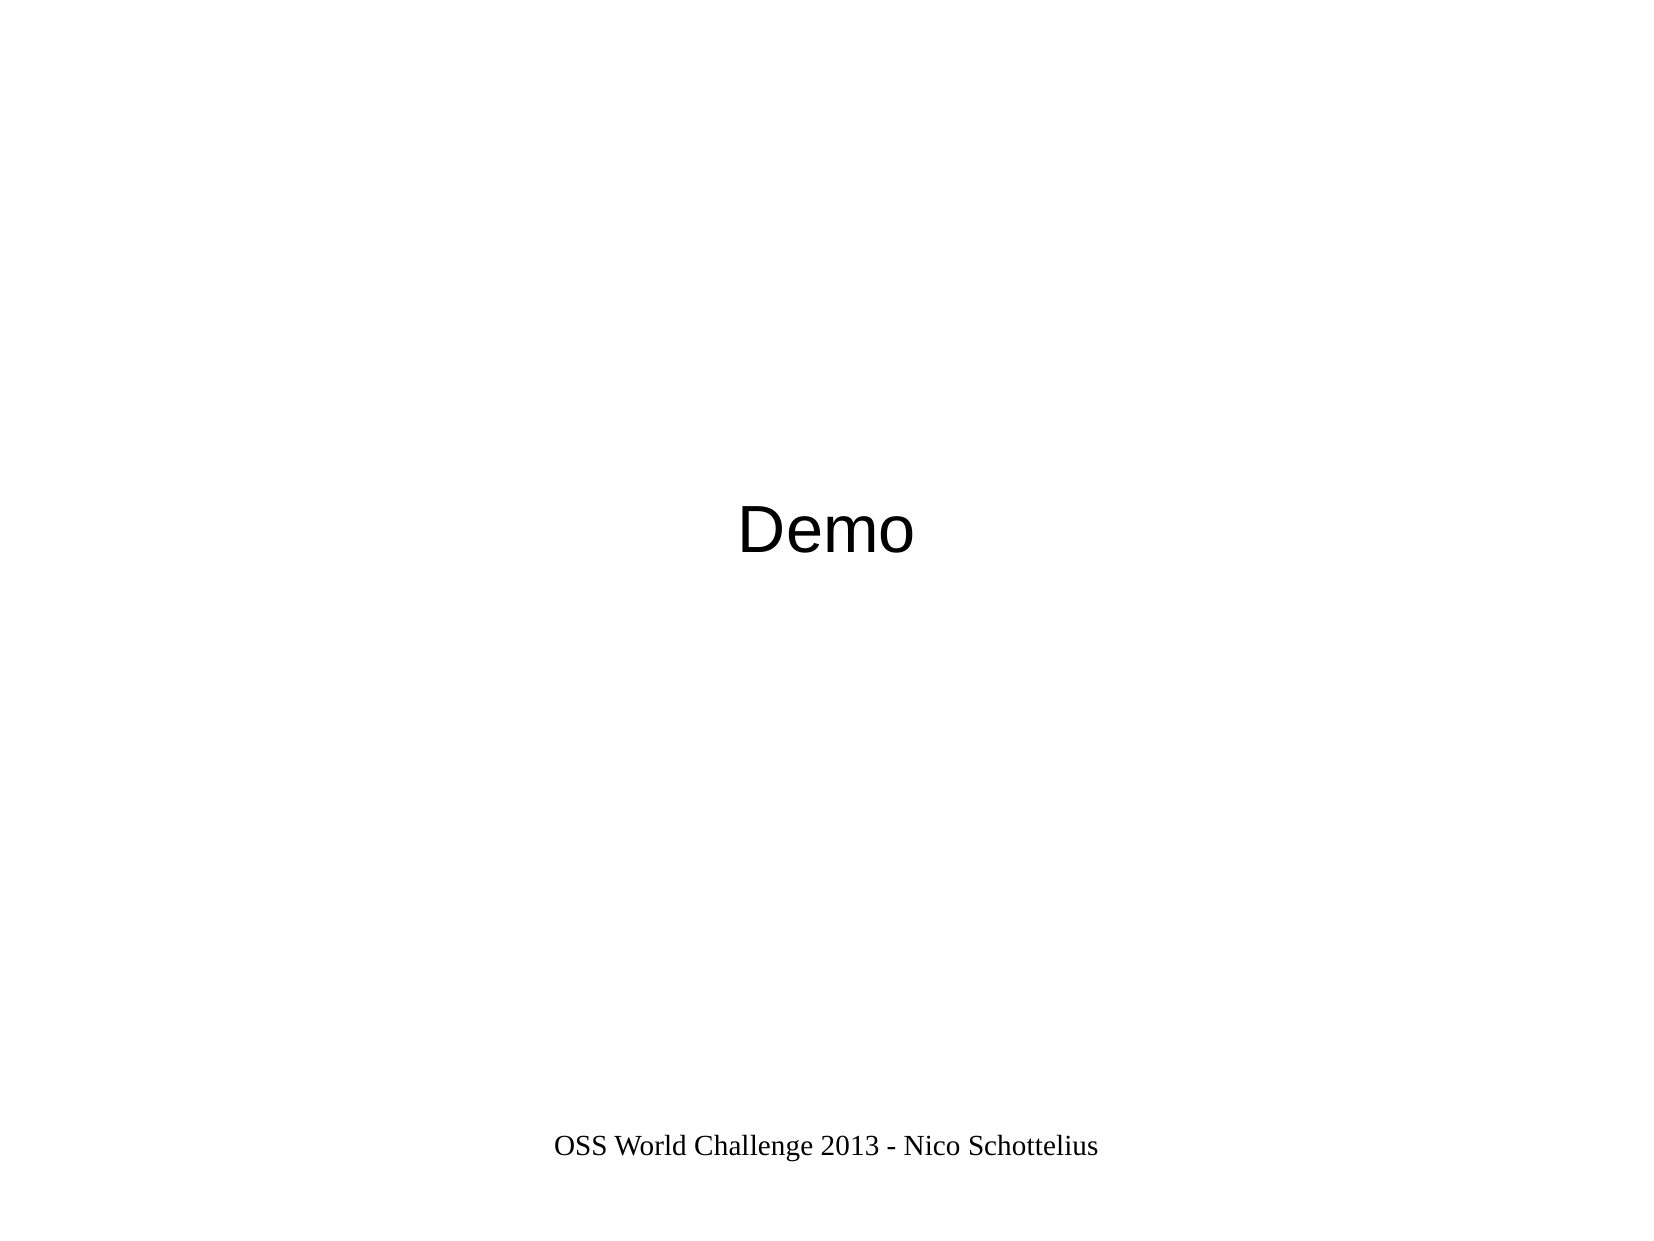

# Demo
OSS World Challenge 2013 - Nico Schottelius